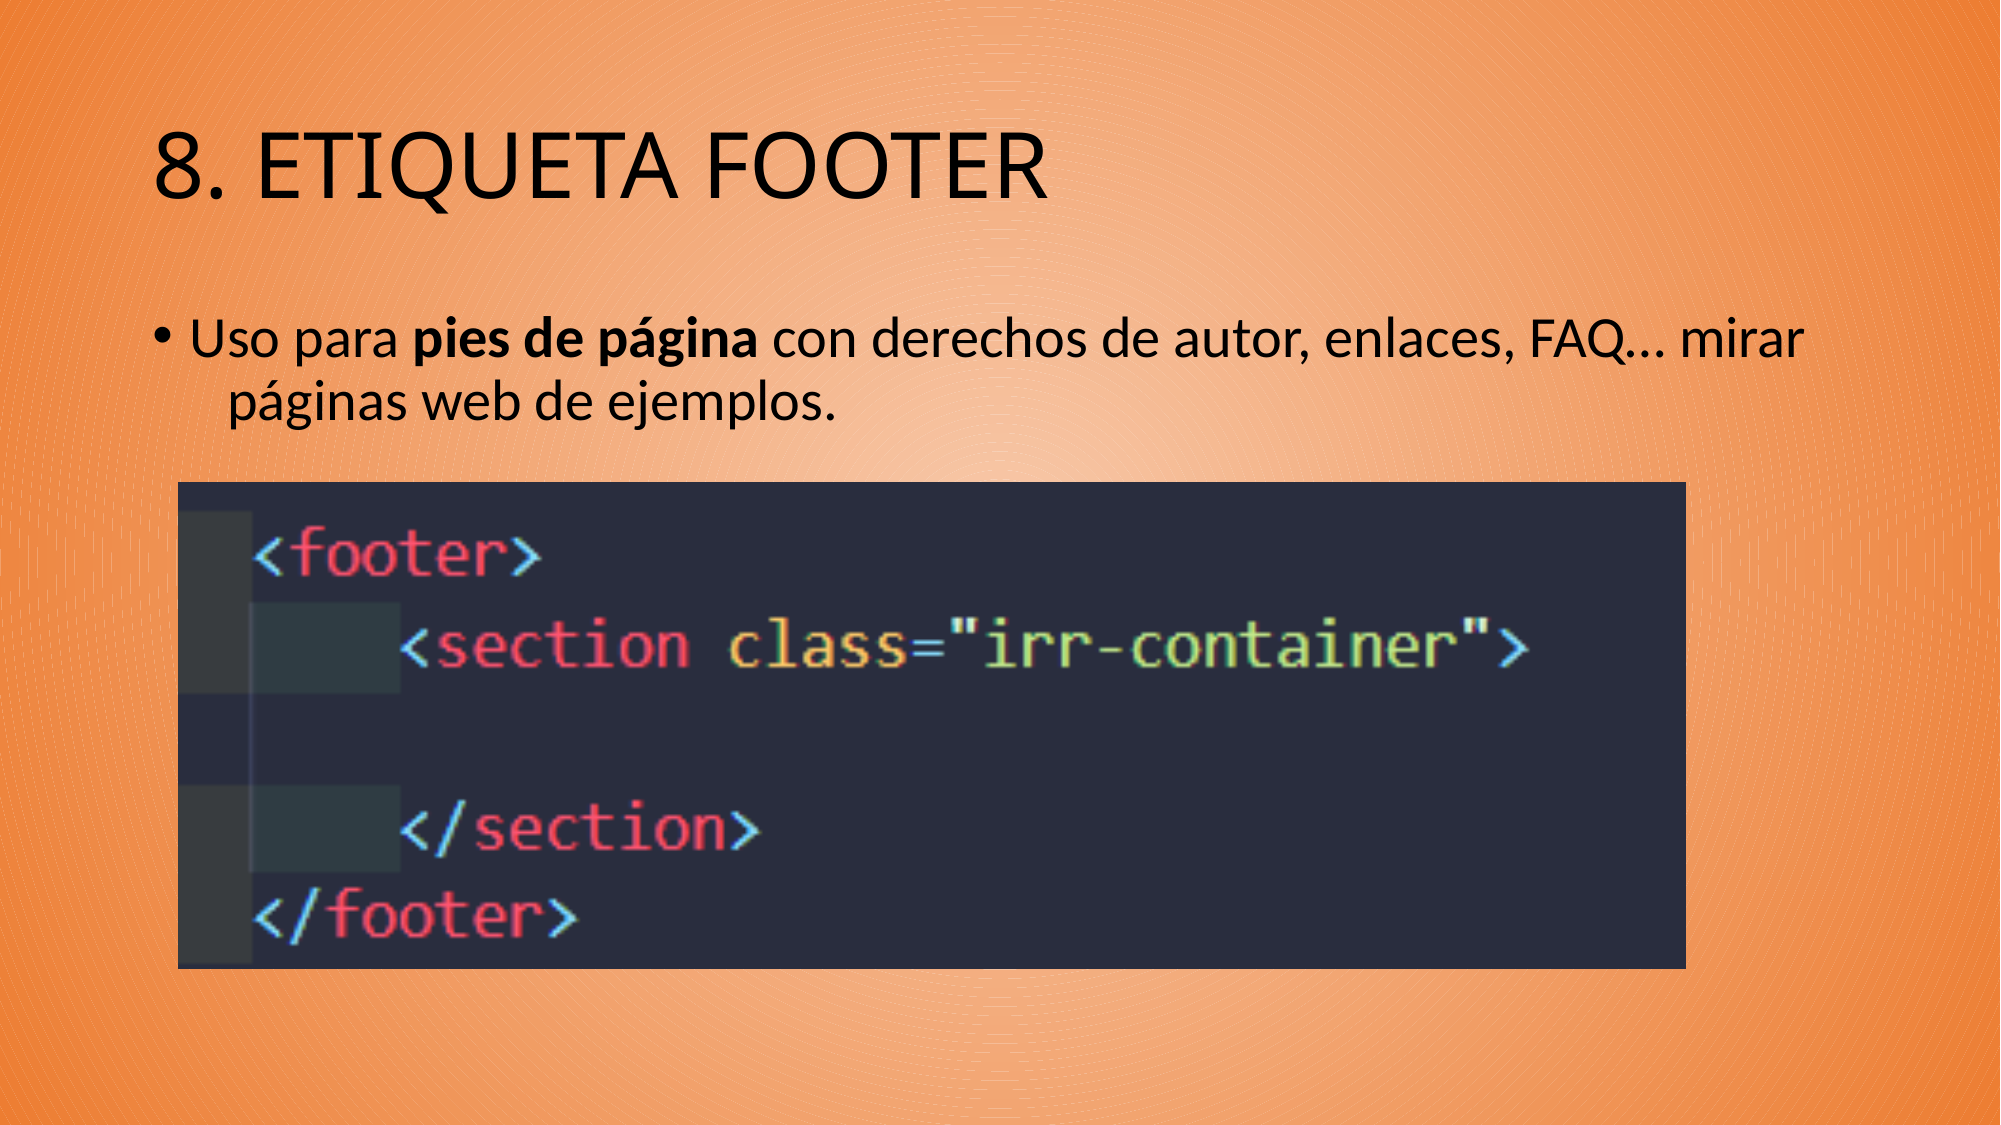

# 8. ETIQUETA FOOTER
Uso para pies de página con derechos de autor, enlaces, FAQ… mirar páginas web de ejemplos.